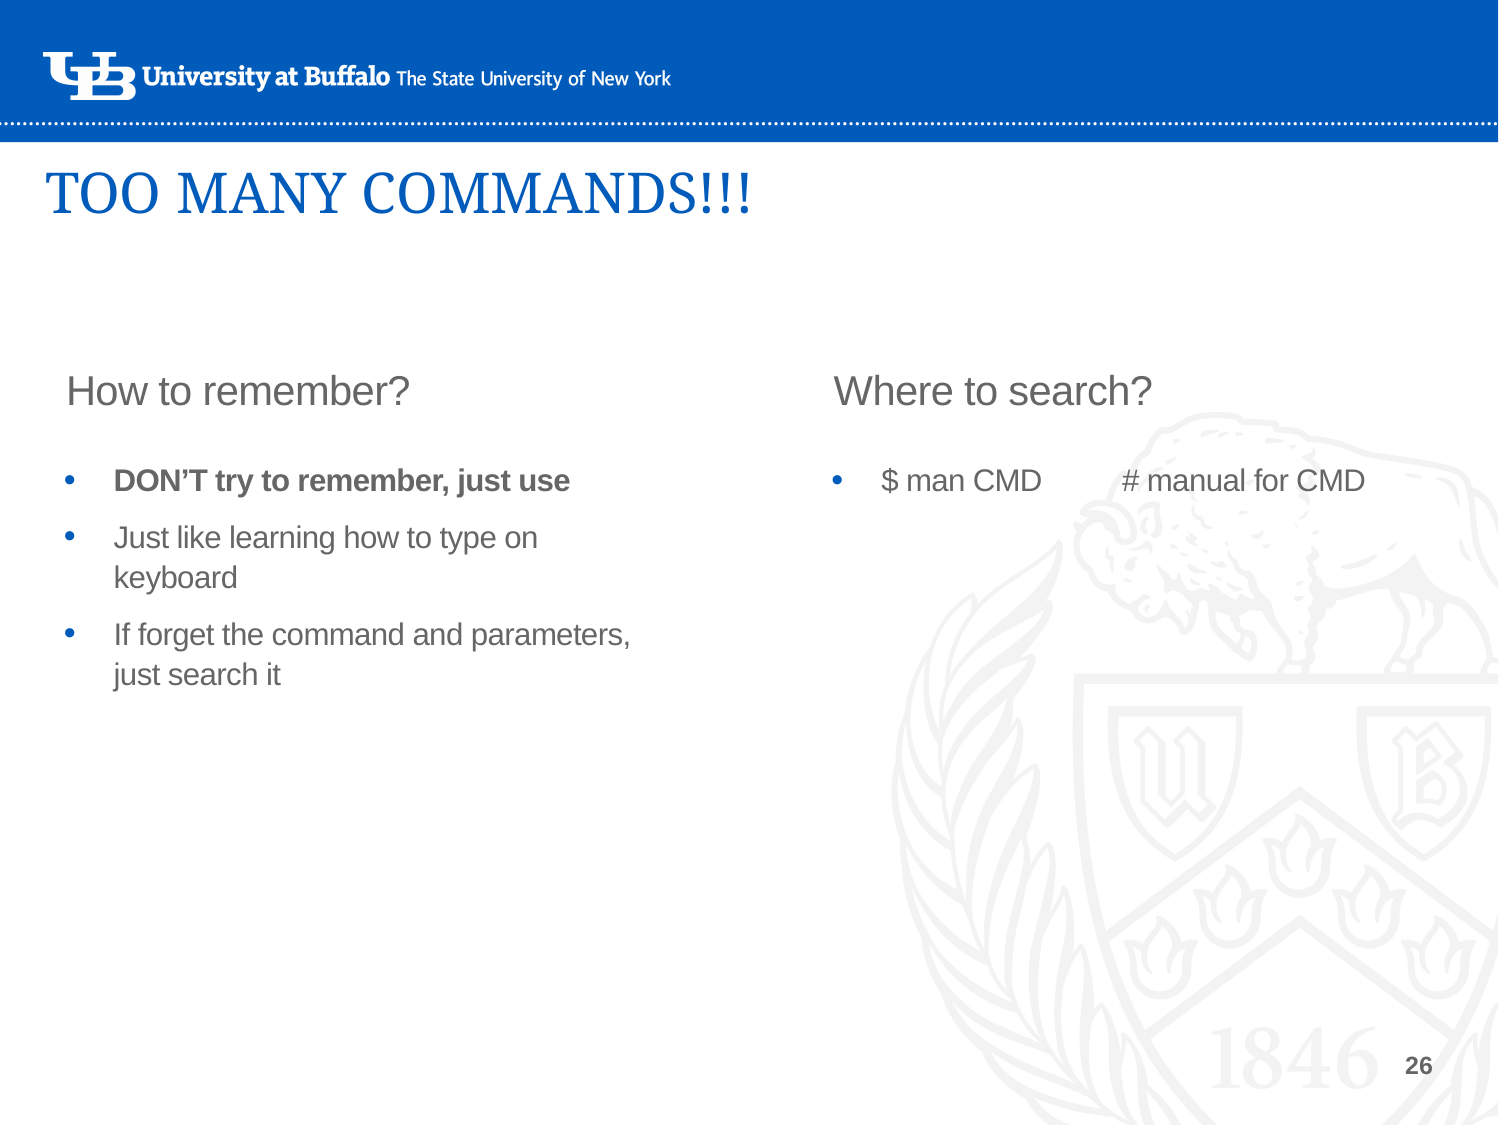

# TOO MANY COMMANDS!!!
How to remember?
Where to search?
DON’T try to remember, just use
Just like learning how to type on keyboard
If forget the command and parameters, just search it
$ man CMD # manual for CMD